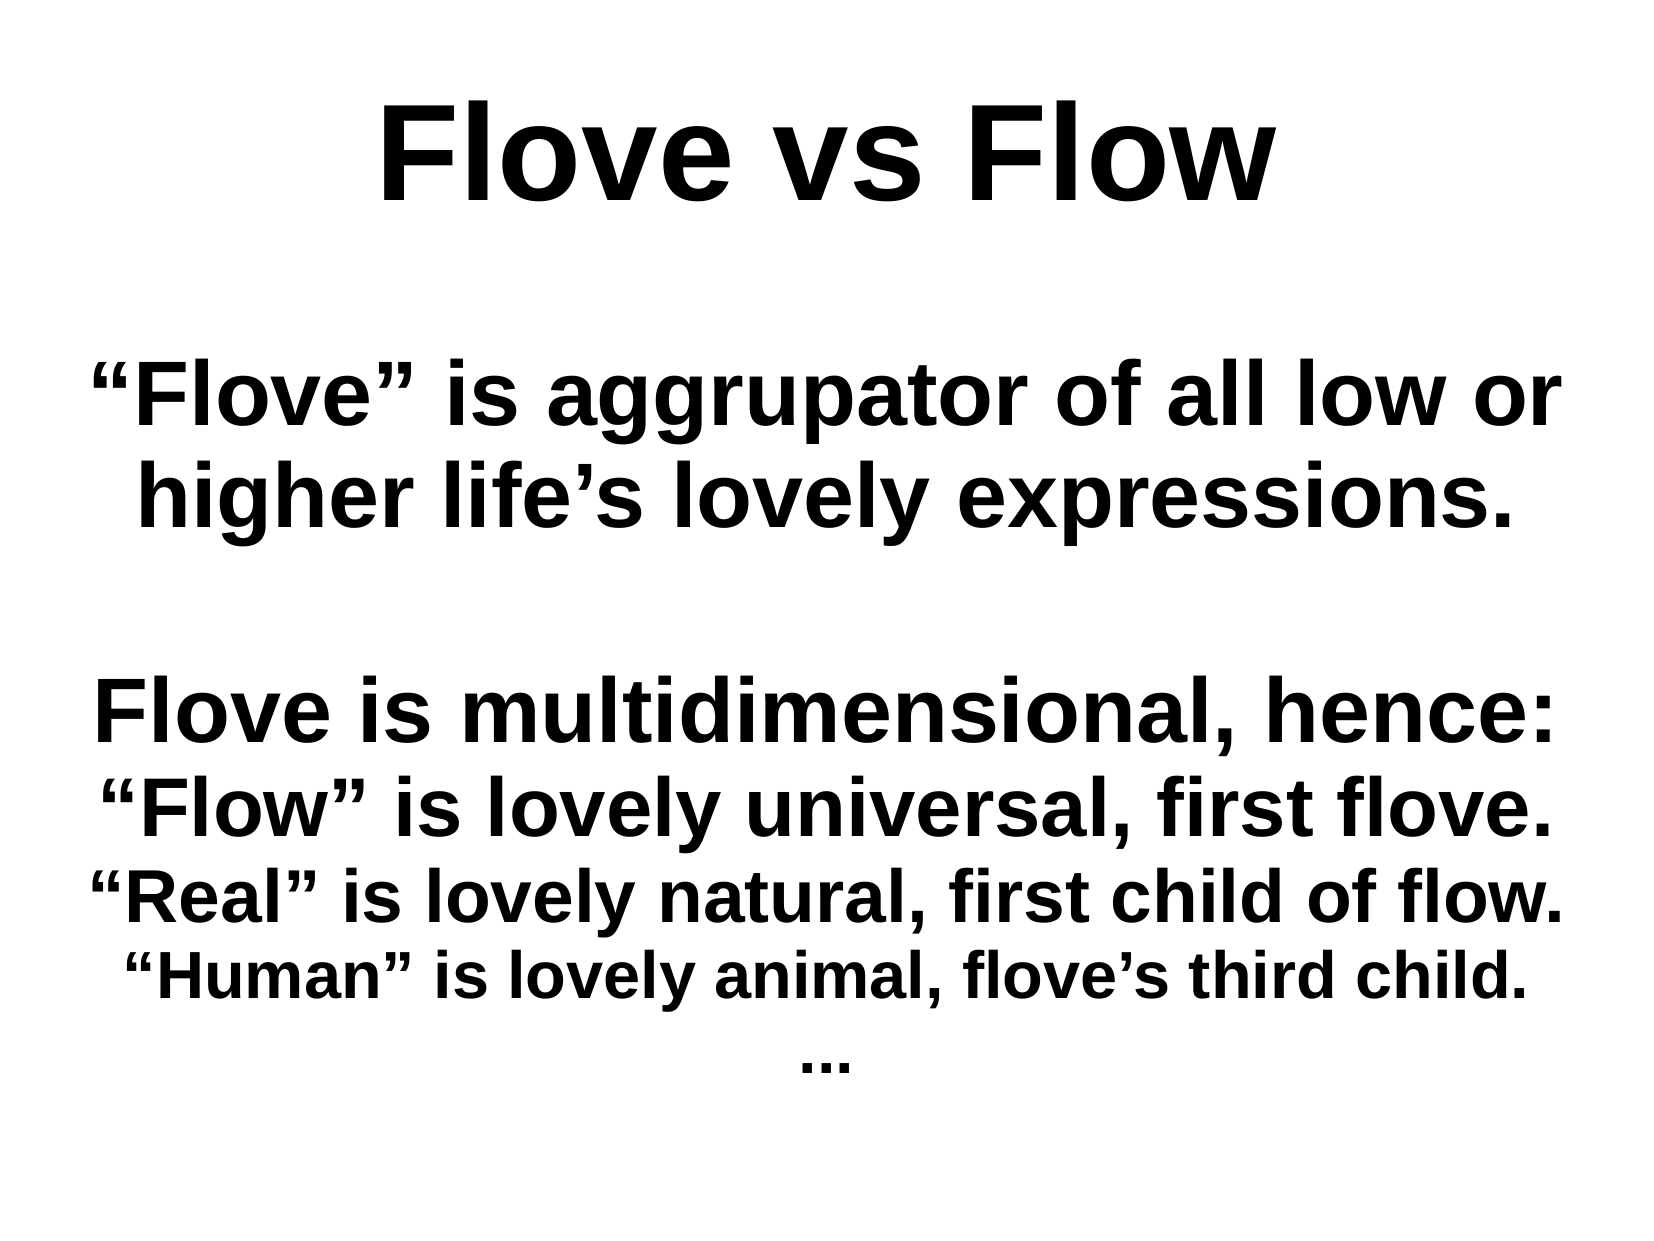

“Flove” is aggrupator of all low or higher life’s lovely expressions.
Flove is multidimensional, hence:
“Flow” is lovely universal, first flove.
“Real” is lovely natural, first child of flow.
“Human” is lovely animal, flove’s third child.
...
# Flove vs Flow